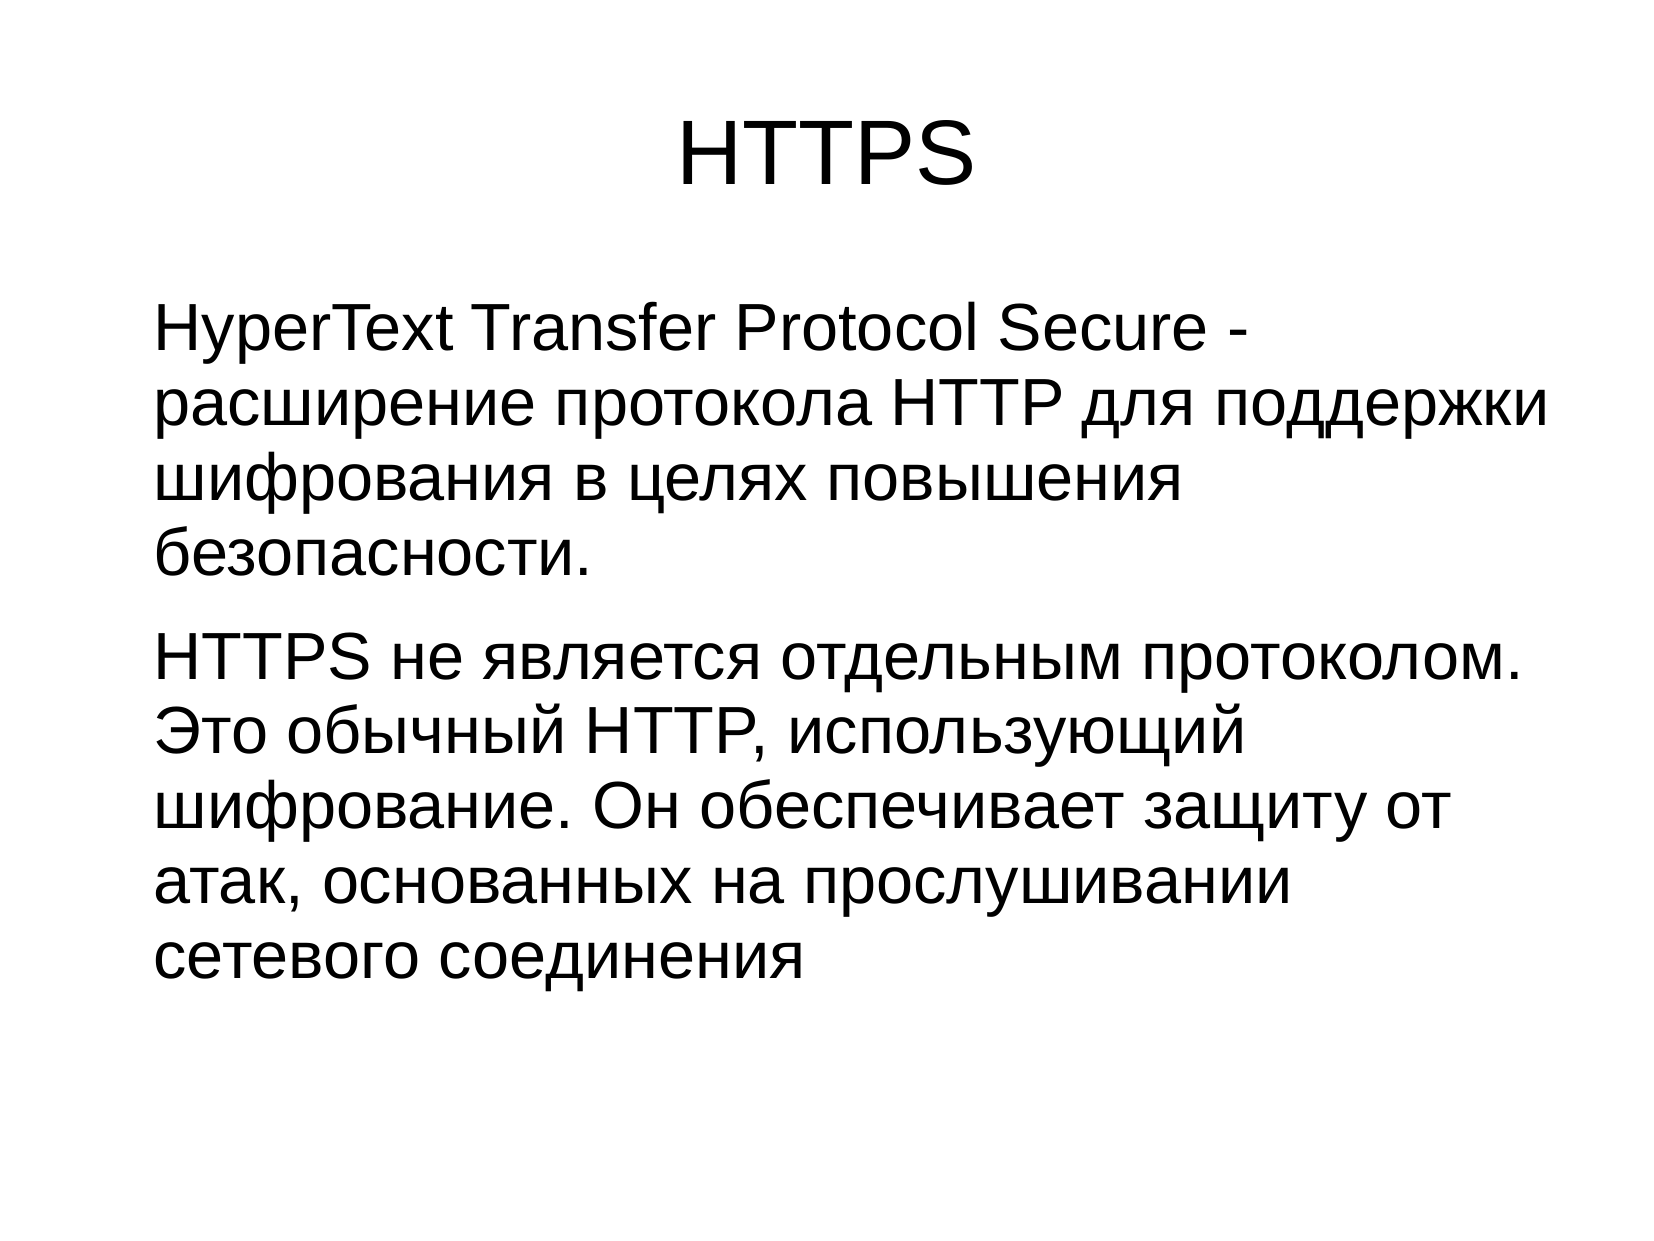

# HTTPS
HyperText Transfer Protocol Secure - расширение протокола HTTP для поддержки шифрования в целях повышения безопасности.
HTTPS не является отдельным протоколом. Это обычный HTTP, использующий шифрование. Он обеспечивает защиту от атак, основанных на прослушивании сетевого соединения